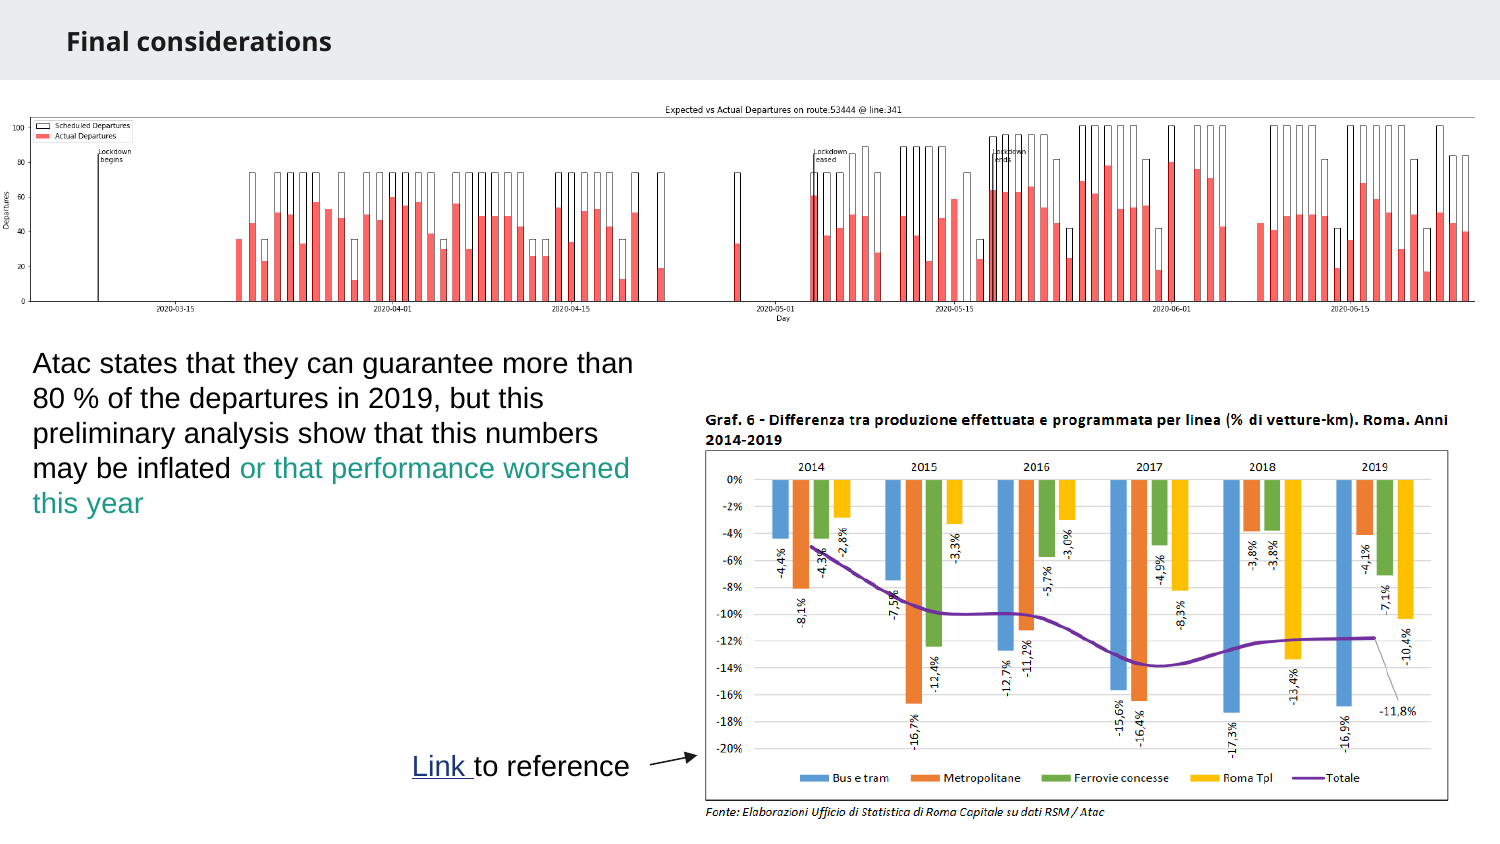

# Final considerations
Atac states that they can guarantee more than 80 % of the departures in 2019, but this preliminary analysis show that this numbers may be inflated or that performance worsened this year
Link to reference